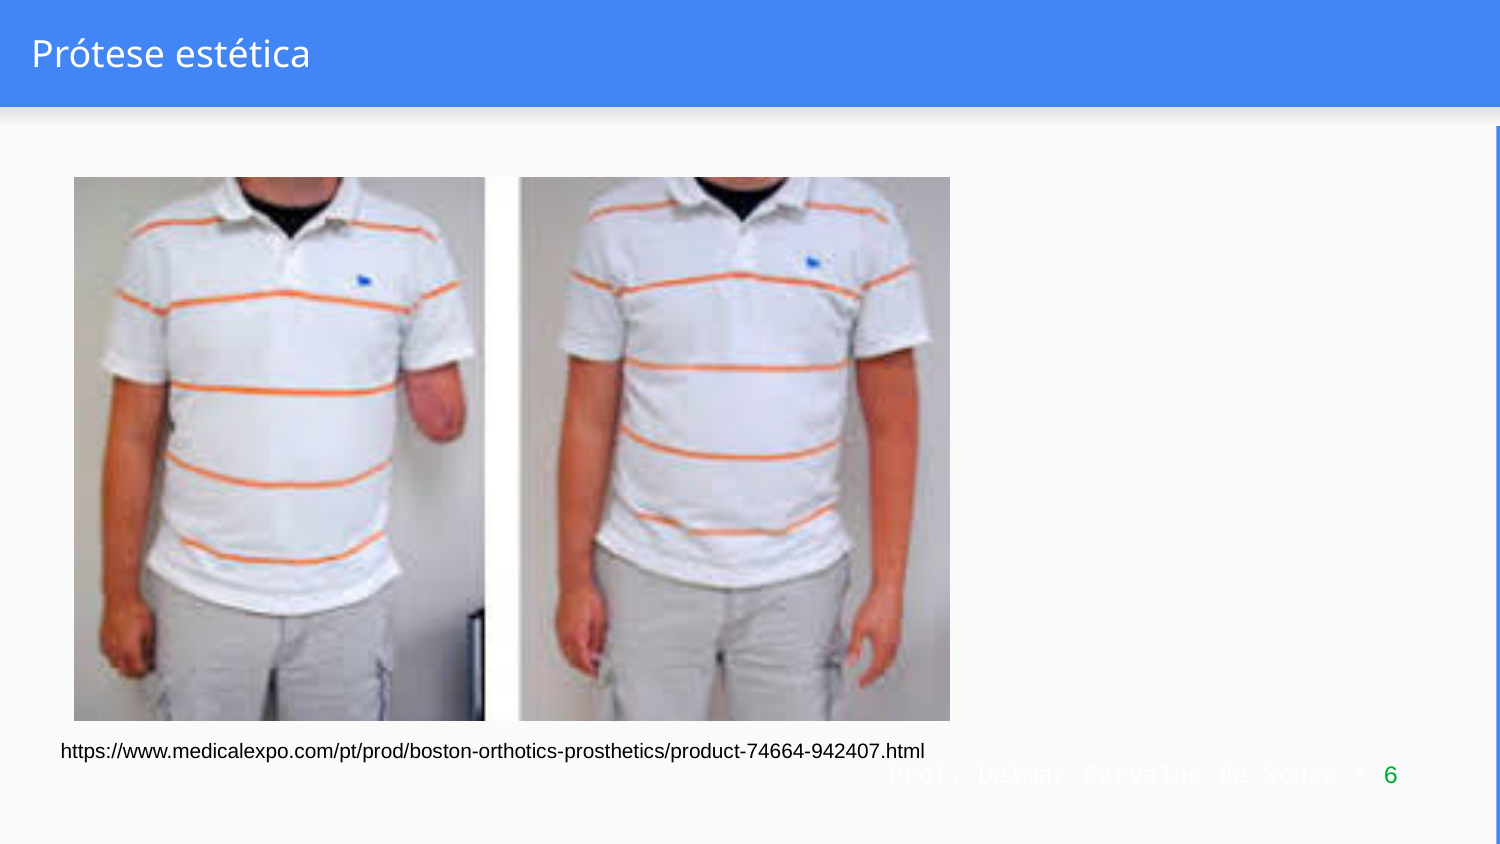

# Prótese estética
Ortese de reciprocação
RECIPROCATION GAIT ORTHOSES (RGO)
https://www.medicalexpo.com/pt/prod/boston-orthotics-prosthetics/product-74664-942407.html